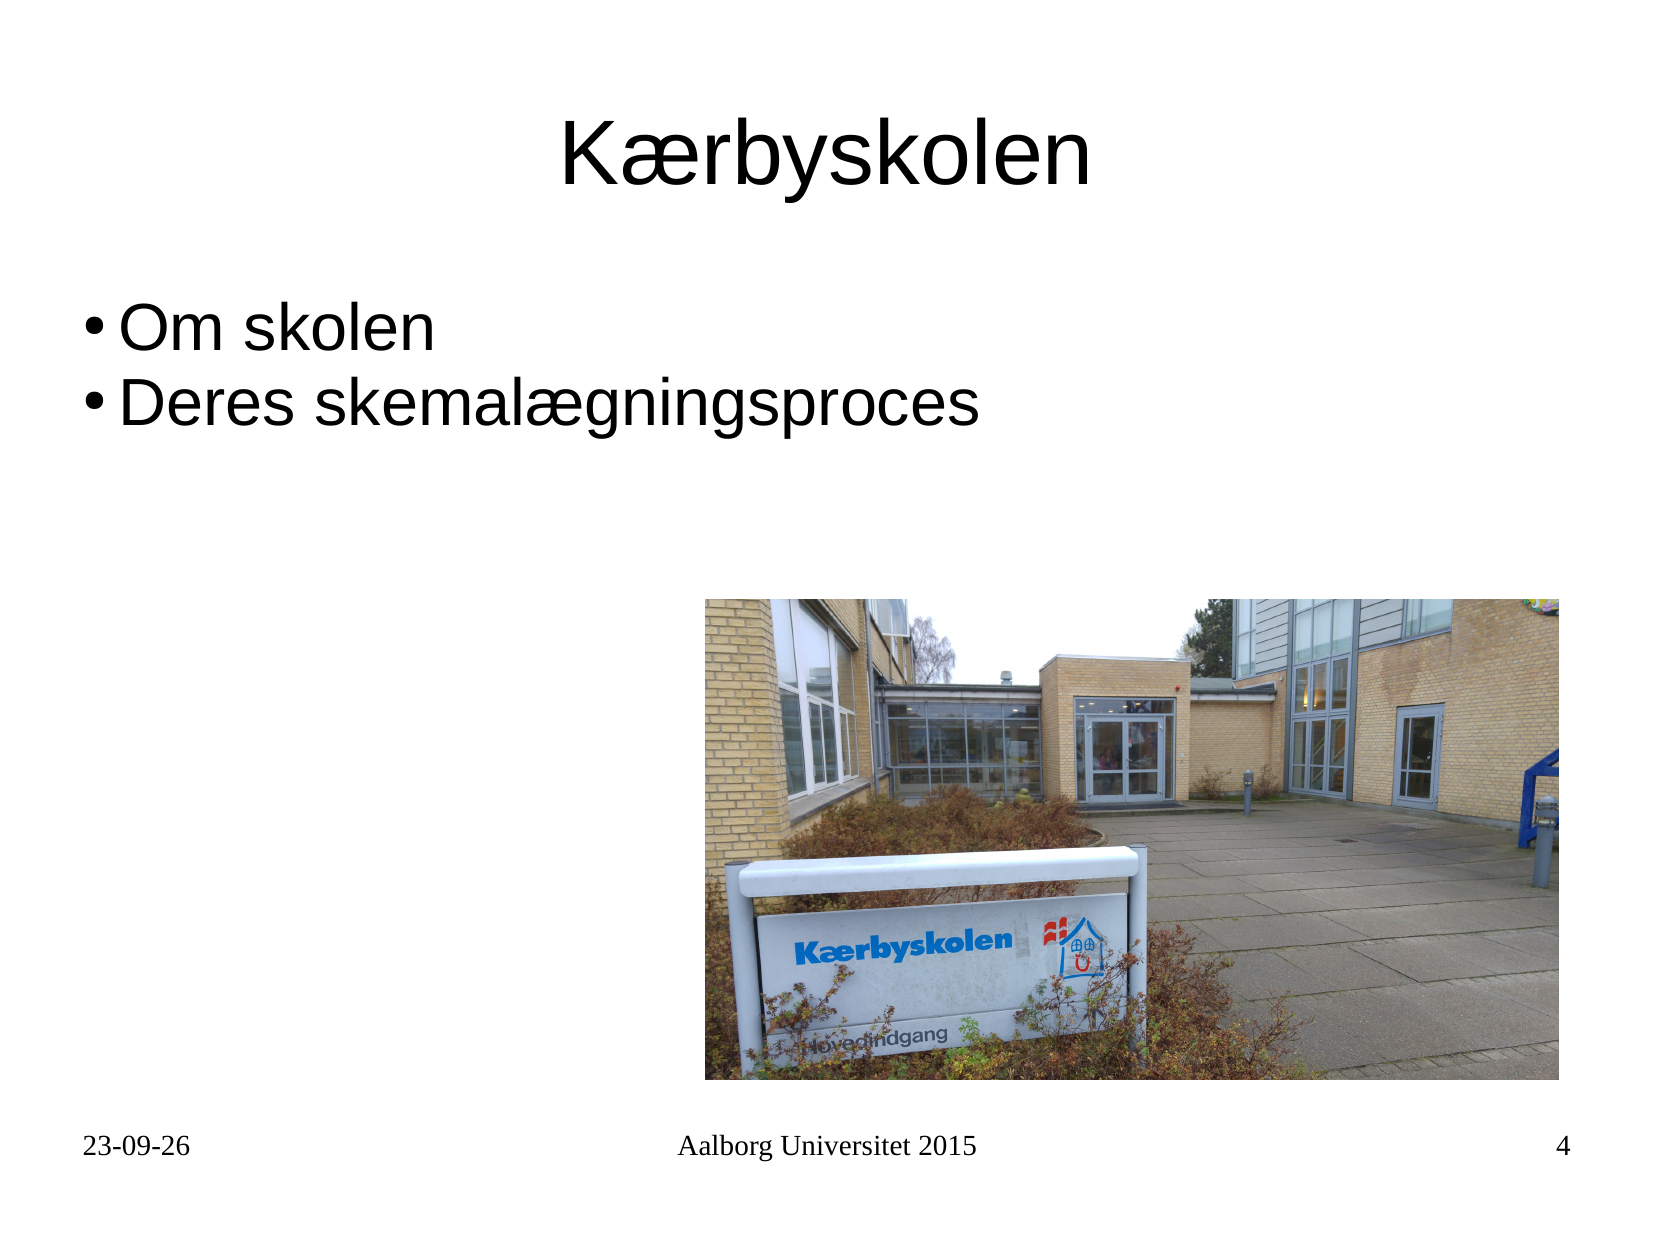

# Kærbyskolen
Om skolen
Deres skemalægningsproces
Aalborg Universitet 2015
4